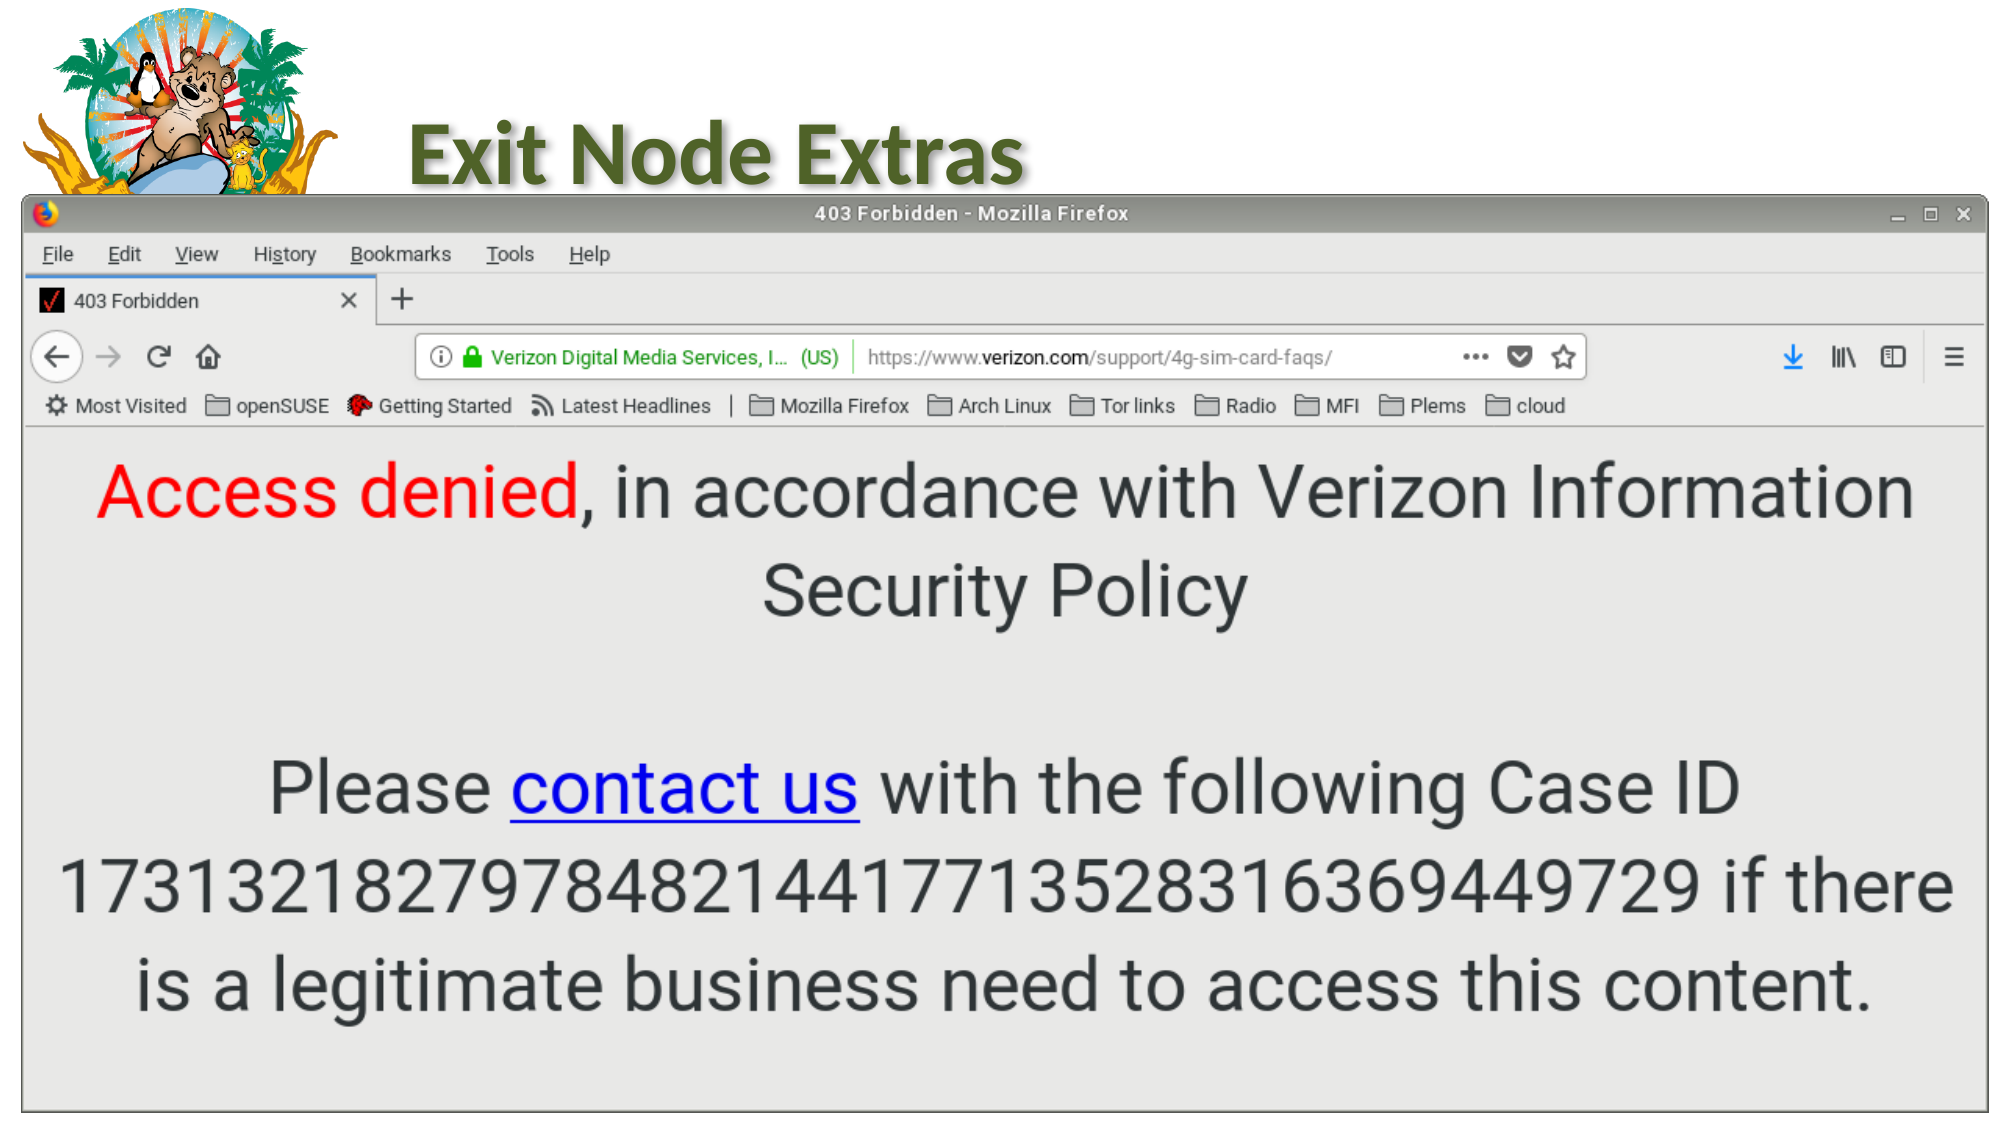

# Exit Node Extras
VM Workshop
49